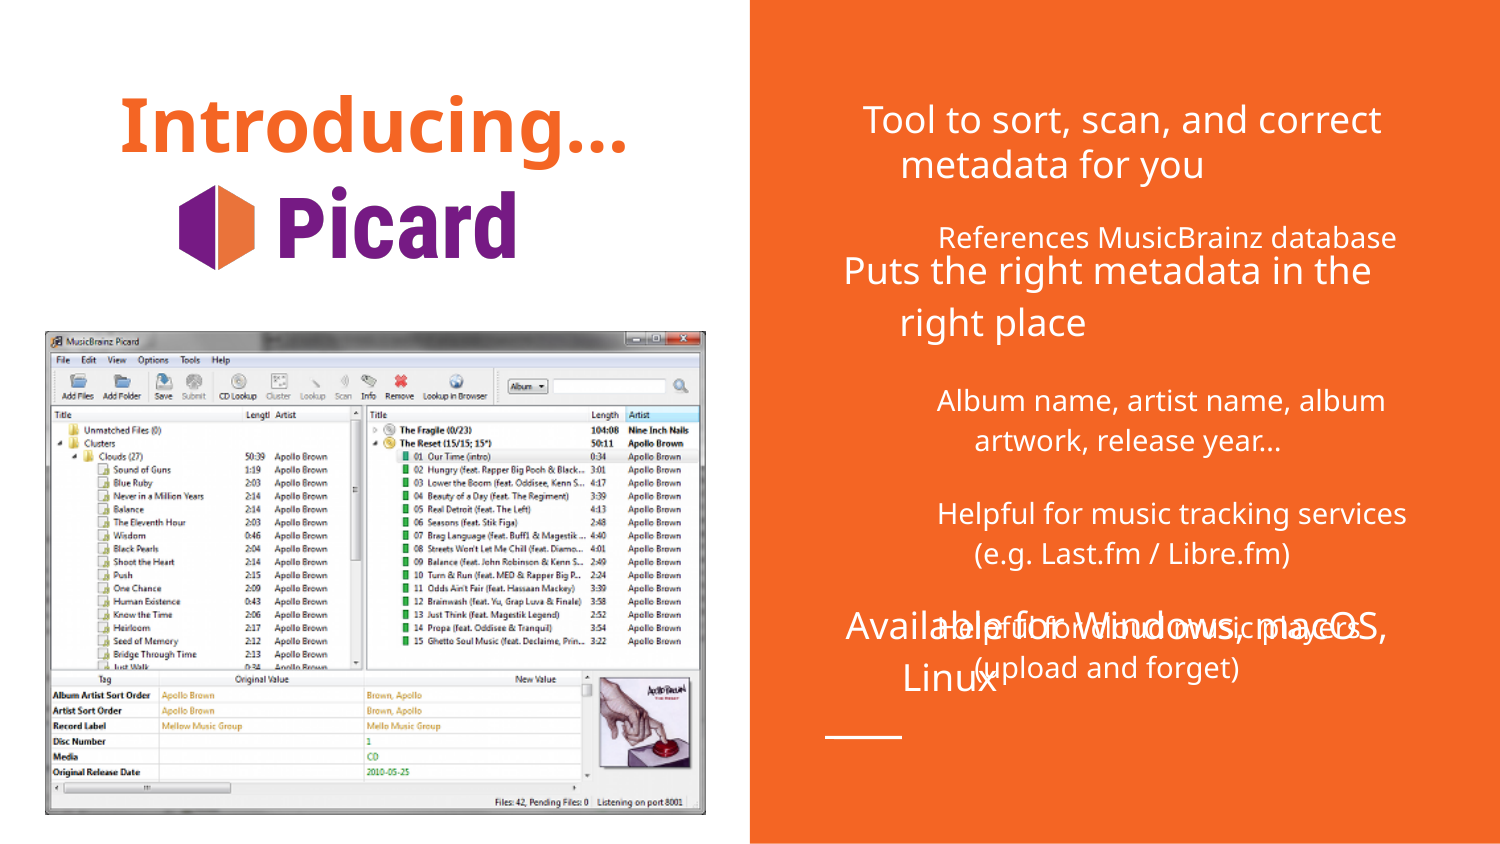

# Introducing…
Tool to sort, scan, and correct metadata for you
References MusicBrainz database
Puts the right metadata in the right place
Album name, artist name, album artwork, release year…
Helpful for music tracking services (e.g. Last.fm / Libre.fm)
Helpful for cloud music players (upload and forget)
Available for Windows, macOS, Linux